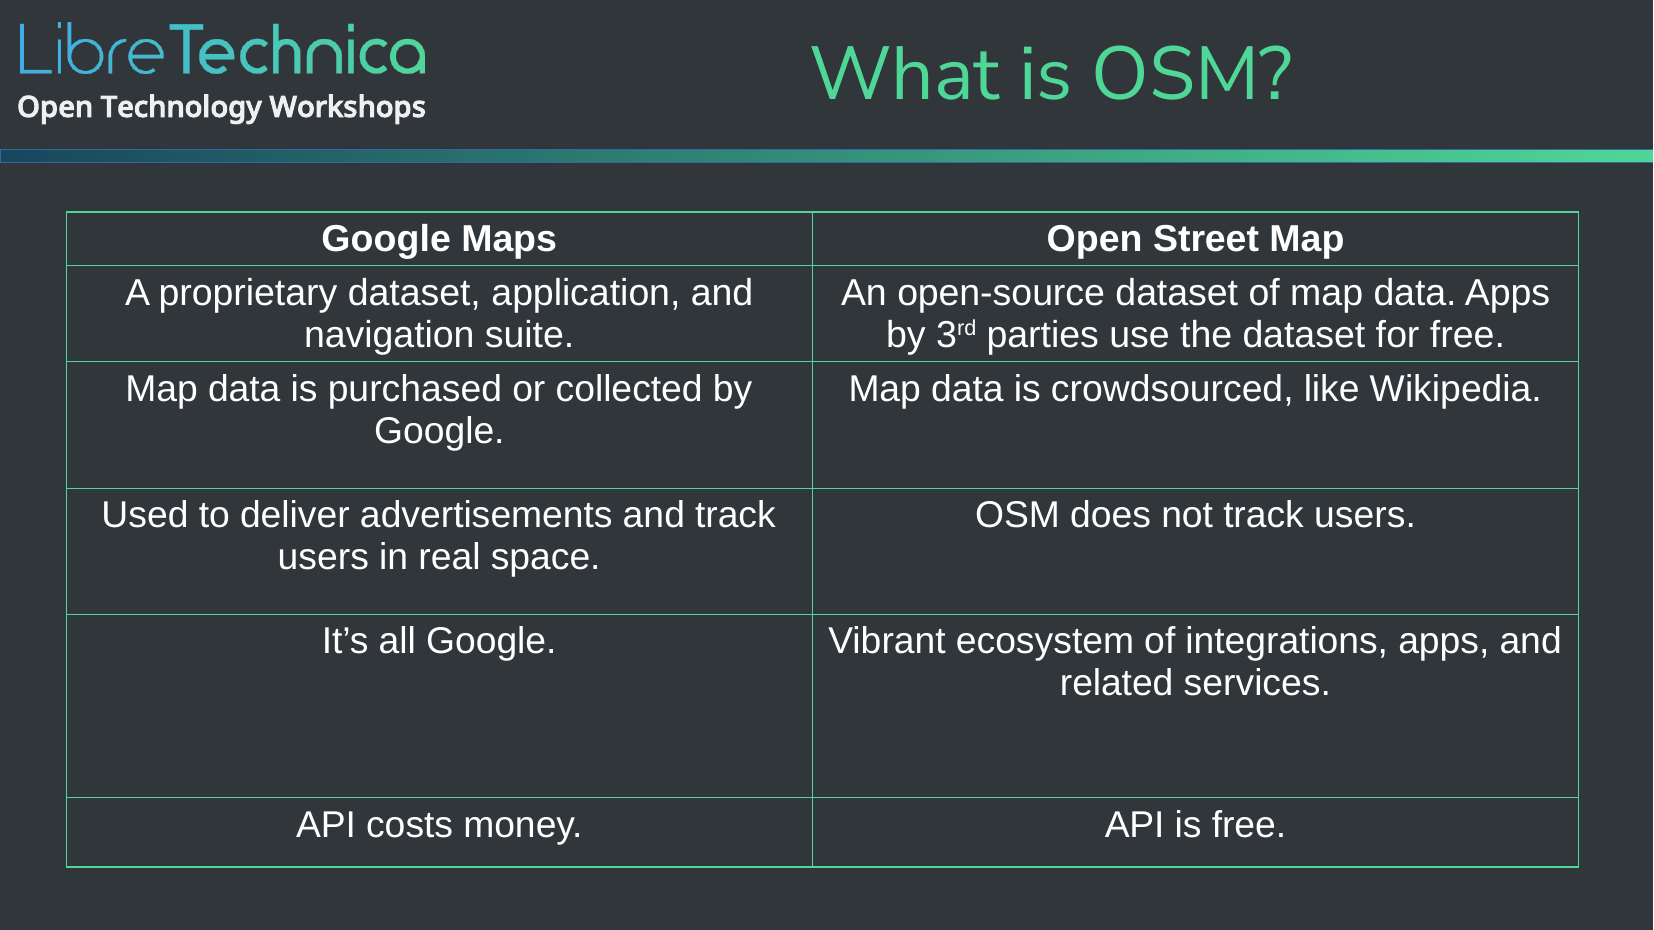

What is OSM?
# Open Technology Workshops
| Google Maps | Open Street Map |
| --- | --- |
| A proprietary dataset, application, and navigation suite. | An open-source dataset of map data. Apps by 3rd parties use the dataset for free. |
| Map data is purchased or collected by Google. | Map data is crowdsourced, like Wikipedia. |
| Used to deliver advertisements and track users in real space. | OSM does not track users. |
| It’s all Google. | Vibrant ecosystem of integrations, apps, and related services. |
| API costs money. | API is free. |